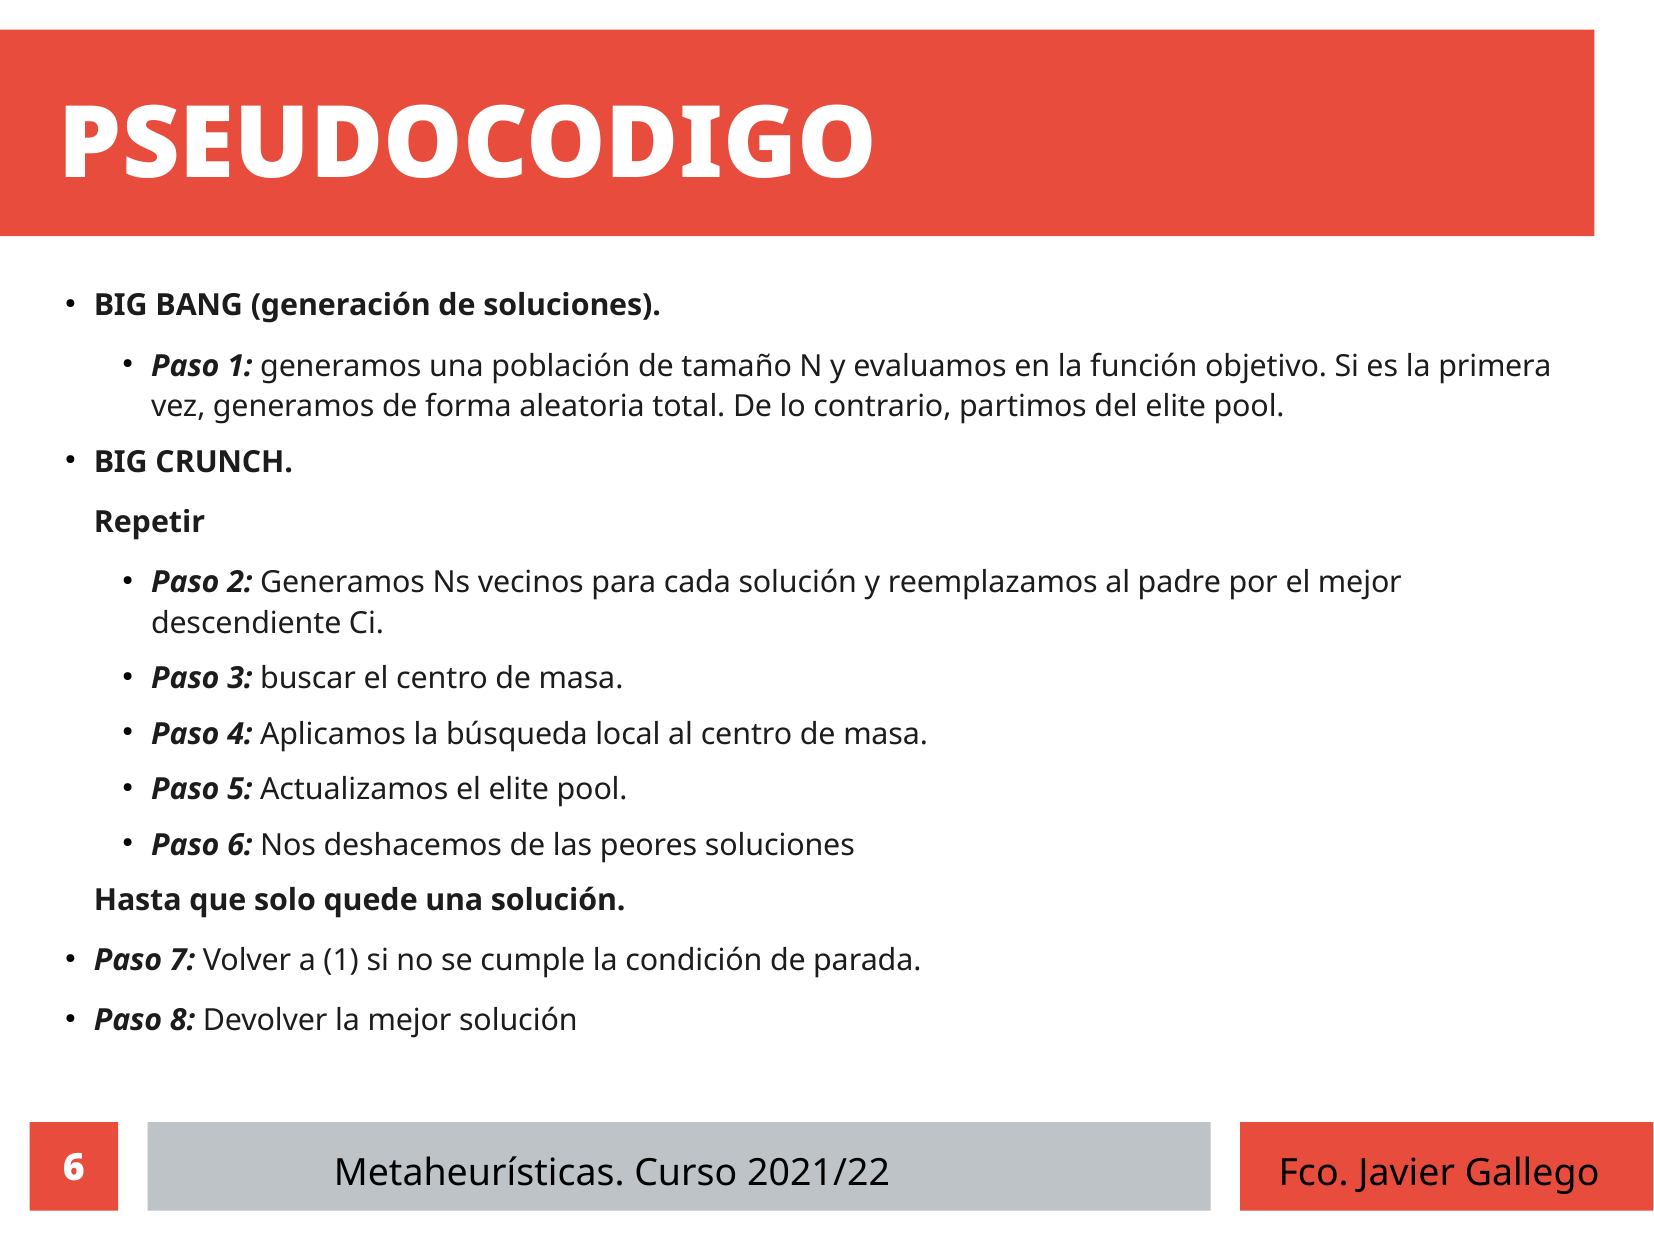

PSEUDOCODIGO
# BIG BANG (generación de soluciones).
Paso 1: generamos una población de tamaño N y evaluamos en la función objetivo. Si es la primera vez, generamos de forma aleatoria total. De lo contrario, partimos del elite pool.
BIG CRUNCH.
Repetir
Paso 2: Generamos Ns vecinos para cada solución y reemplazamos al padre por el mejor descendiente Ci.
Paso 3: buscar el centro de masa.
Paso 4: Aplicamos la búsqueda local al centro de masa.
Paso 5: Actualizamos el elite pool.
Paso 6: Nos deshacemos de las peores soluciones
Hasta que solo quede una solución.
Paso 7: Volver a (1) si no se cumple la condición de parada.
Paso 8: Devolver la mejor solución
6
Metaheurísticas. Curso 2021/22
Fco. Javier Gallego